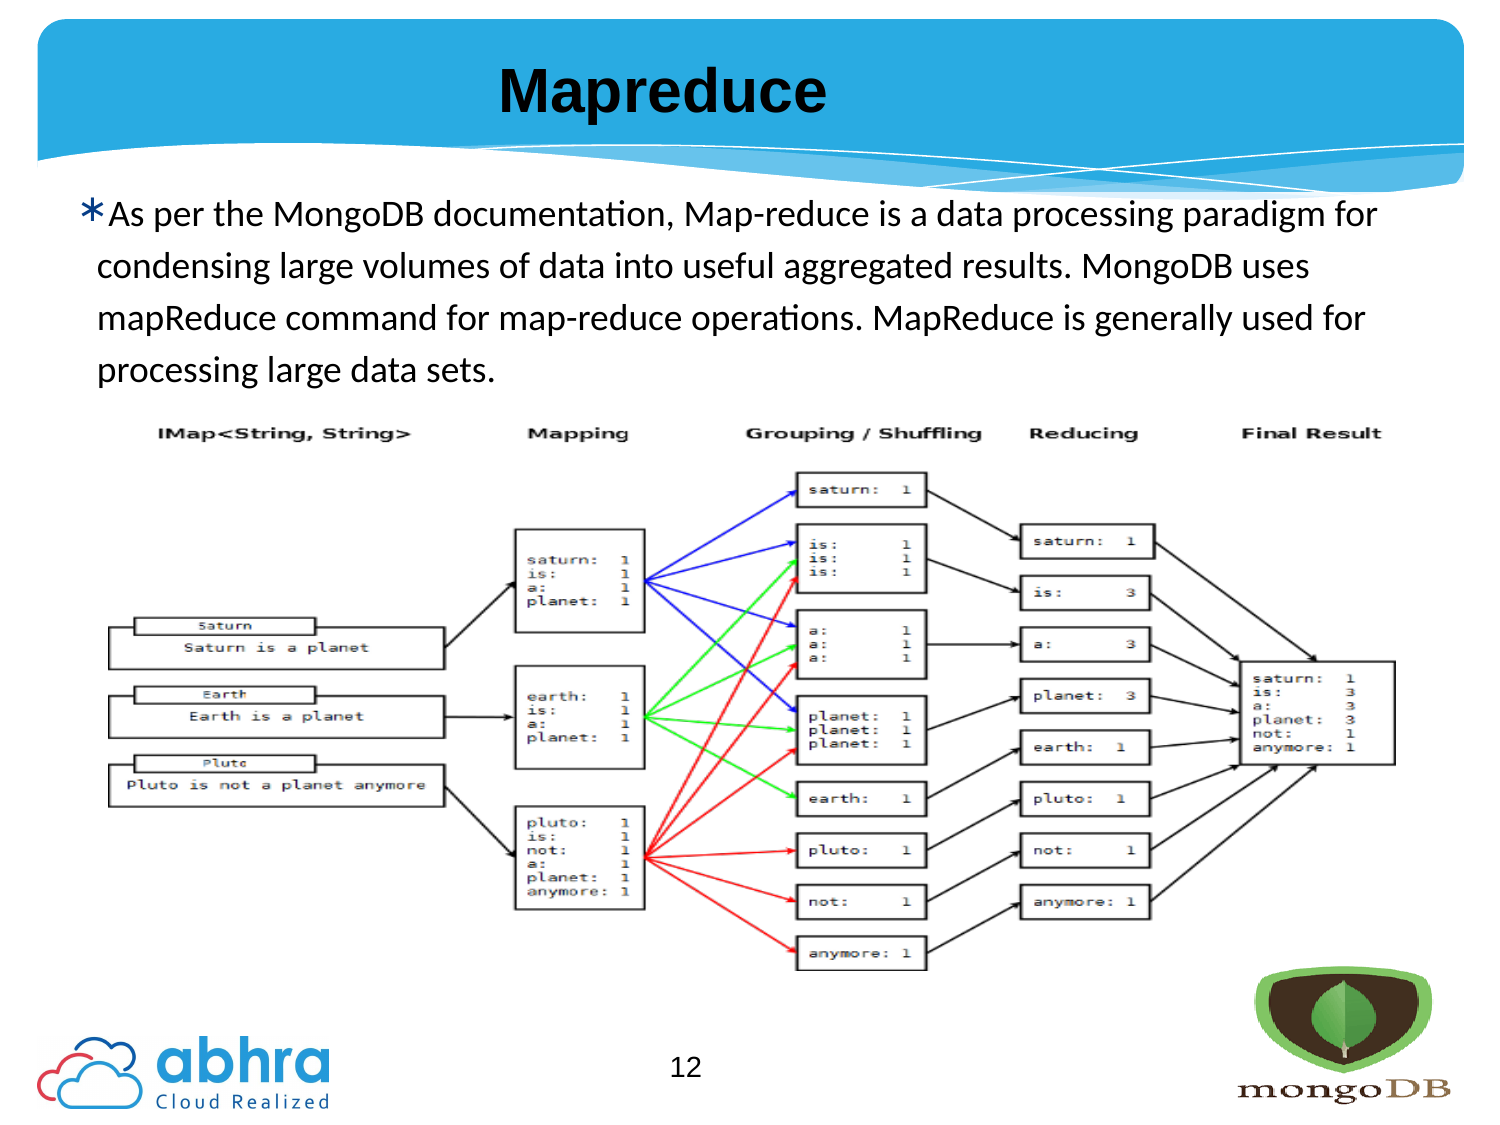

Mapreduce
# As per the MongoDB documentation, Map-reduce is a data processing paradigm for condensing large volumes of data into useful aggregated results. MongoDB uses mapReduce command for map-reduce operations. MapReduce is generally used for processing large data sets.
8/3/16